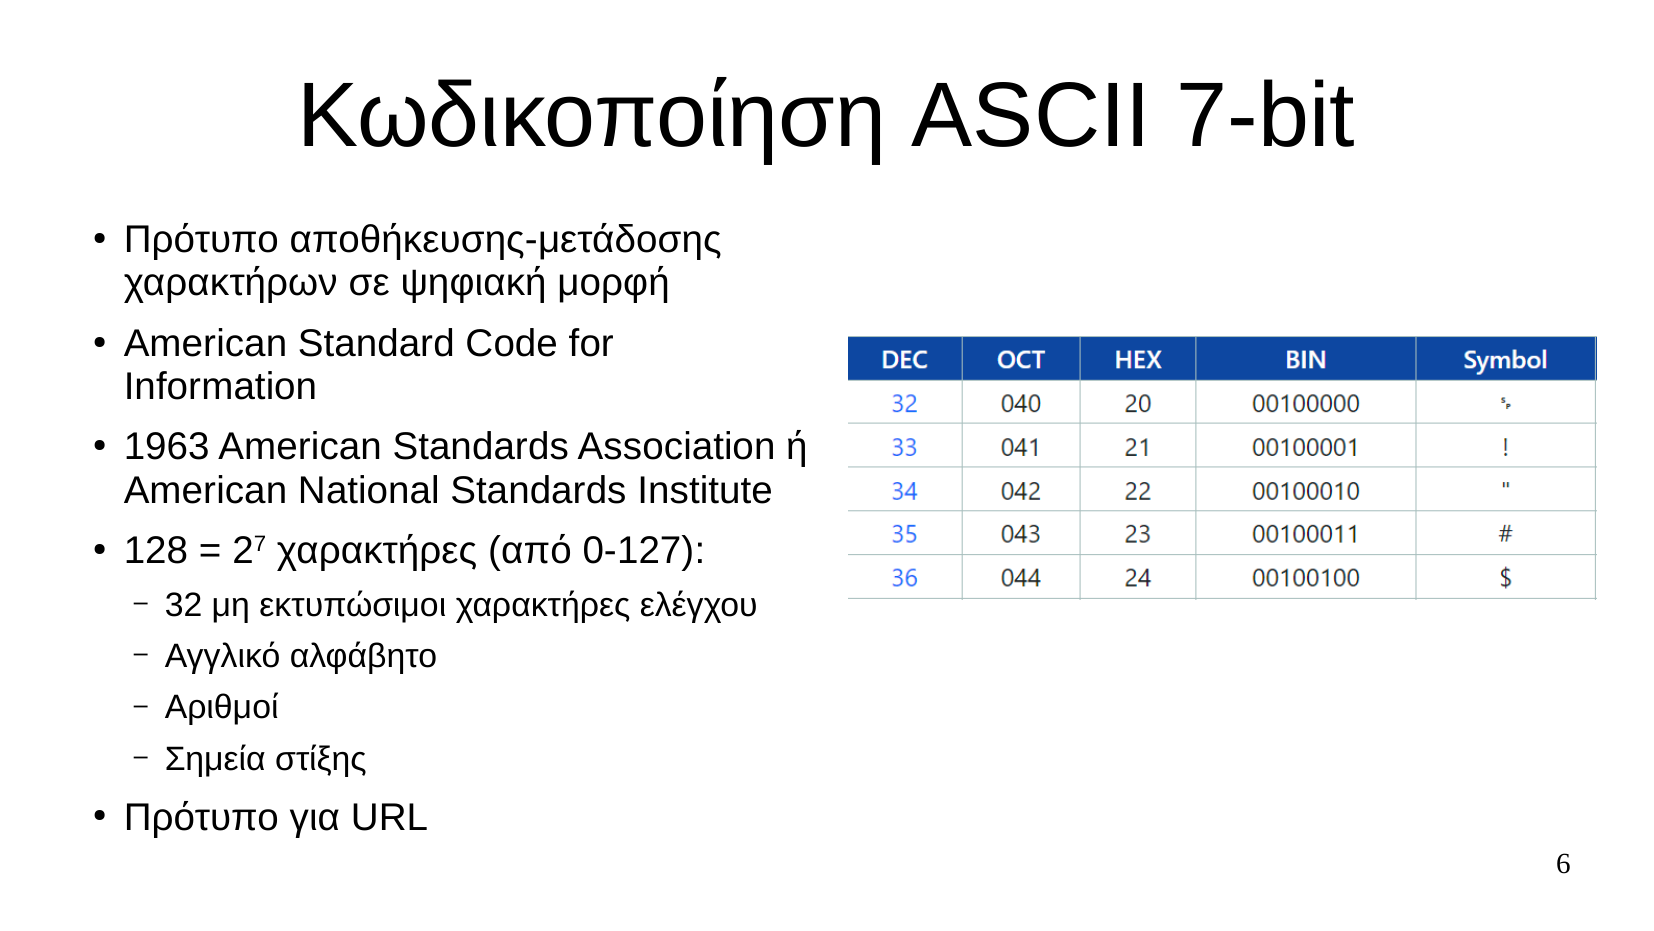

# Κωδικοποίηση ASCII 7-bit
Πρότυπο αποθήκευσης-μετάδοσης χαρακτήρων σε ψηφιακή μορφή
American Standard Code for Information
1963 American Standards Association ή American National Standards Institute
128 = 27 χαρακτήρες (από 0-127):
32 μη εκτυπώσιμοι χαρακτήρες ελέγχου
Αγγλικό αλφάβητο
Αριθμοί
Σημεία στίξης
Πρότυπο για URL
6